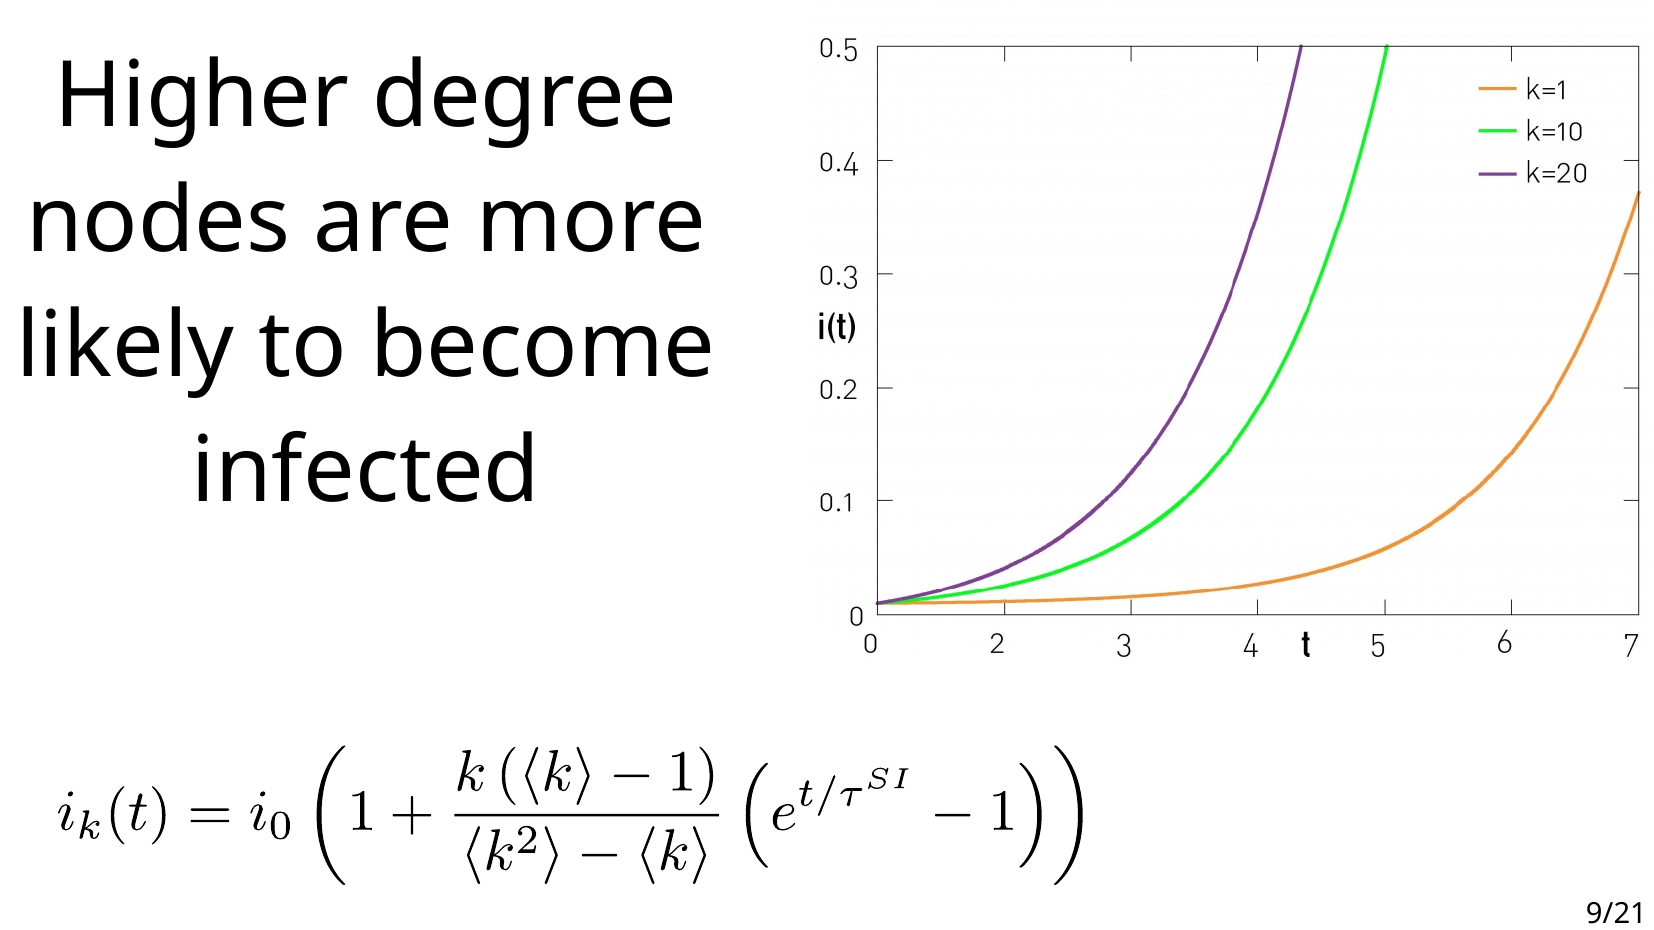

# Higher degree nodes are more likely to become infected
9